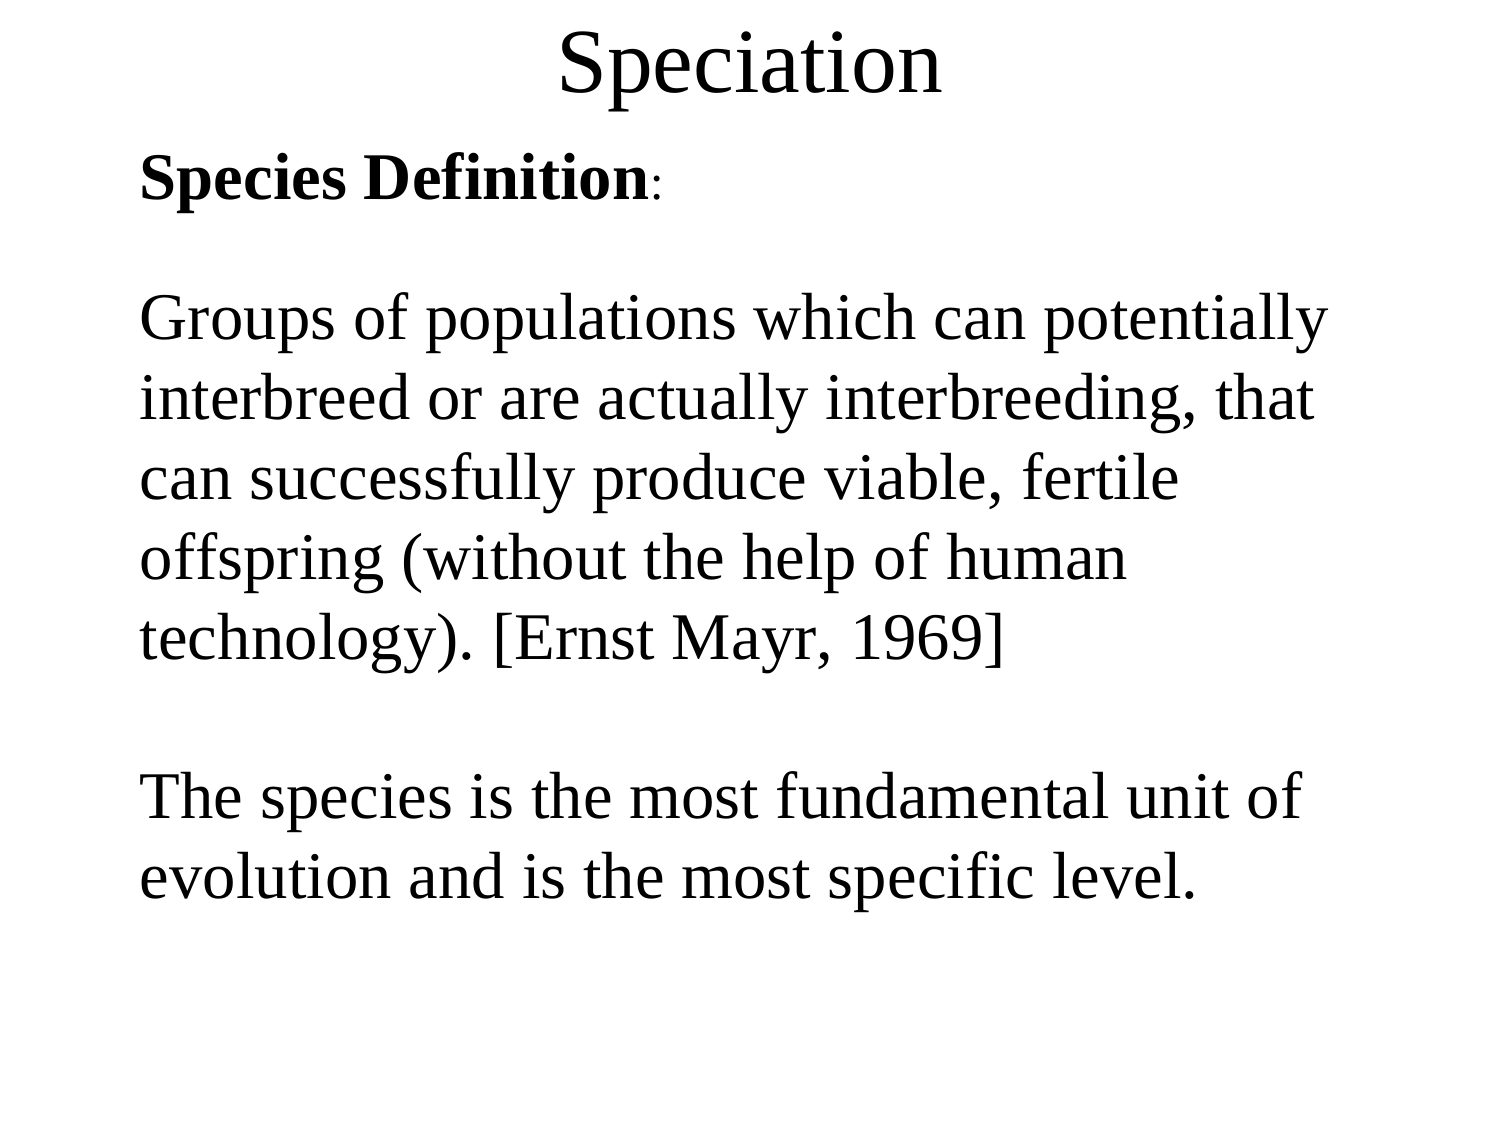

# Speciation
Species Definition:
Groups of populations which can potentially interbreed or are actually interbreeding, that can successfully produce viable, fertile offspring (without the help of human technology). [Ernst Mayr, 1969]
The species is the most fundamental unit of evolution and is the most specific level.